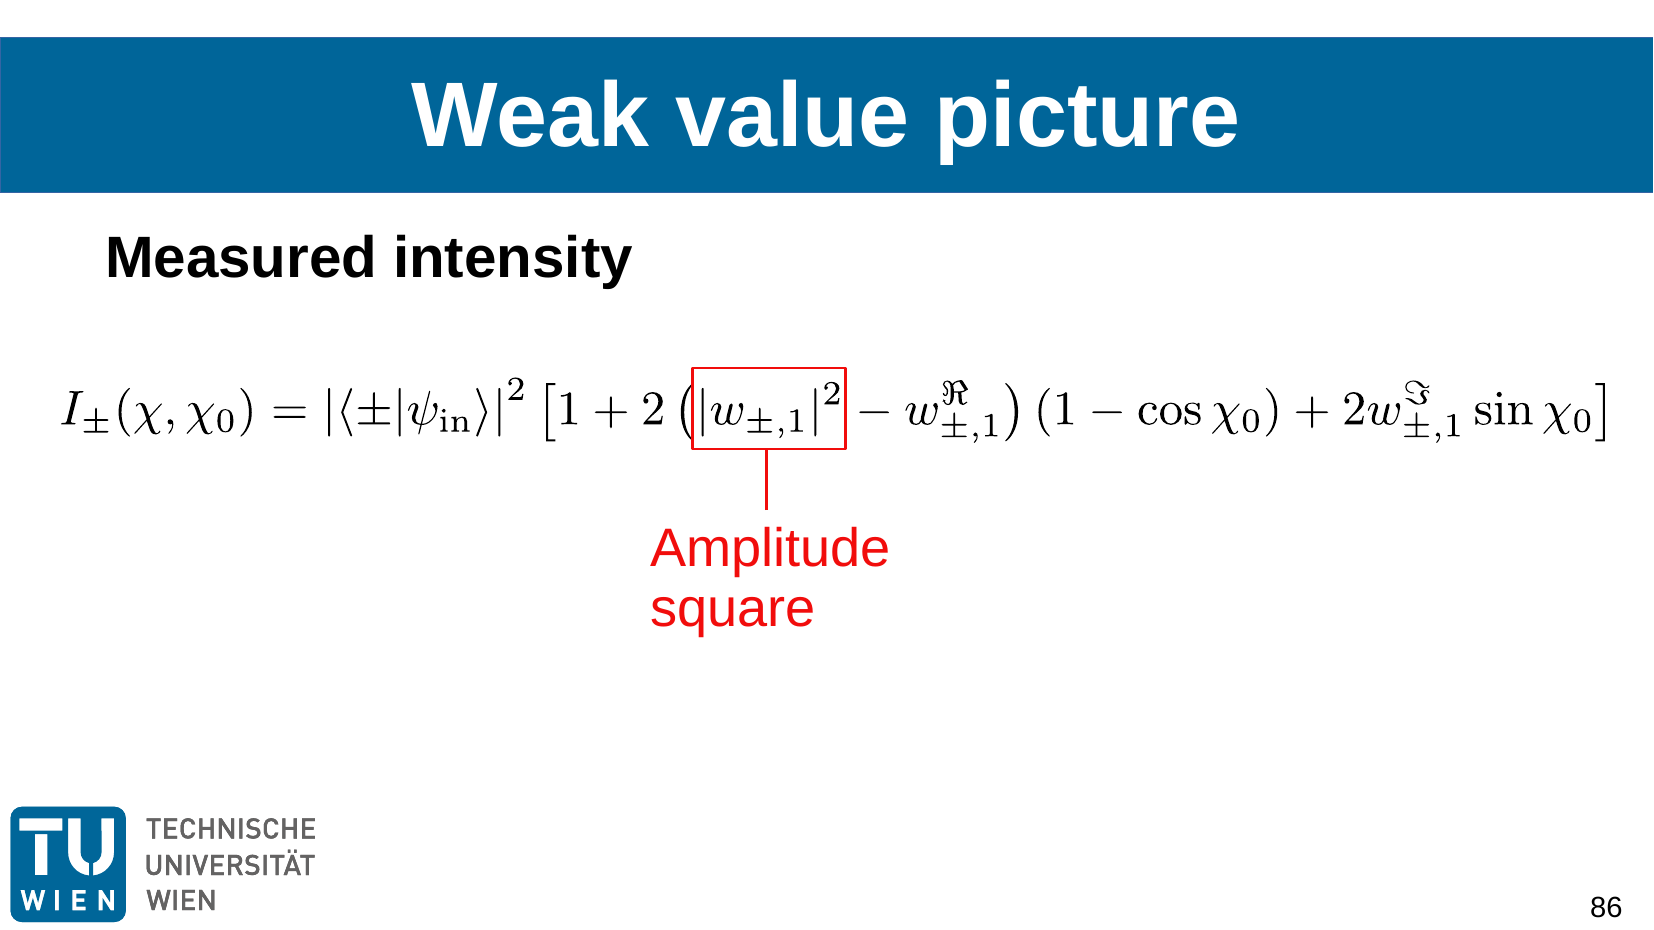

# Weak value picture
Measured intensity
Amplitude
square